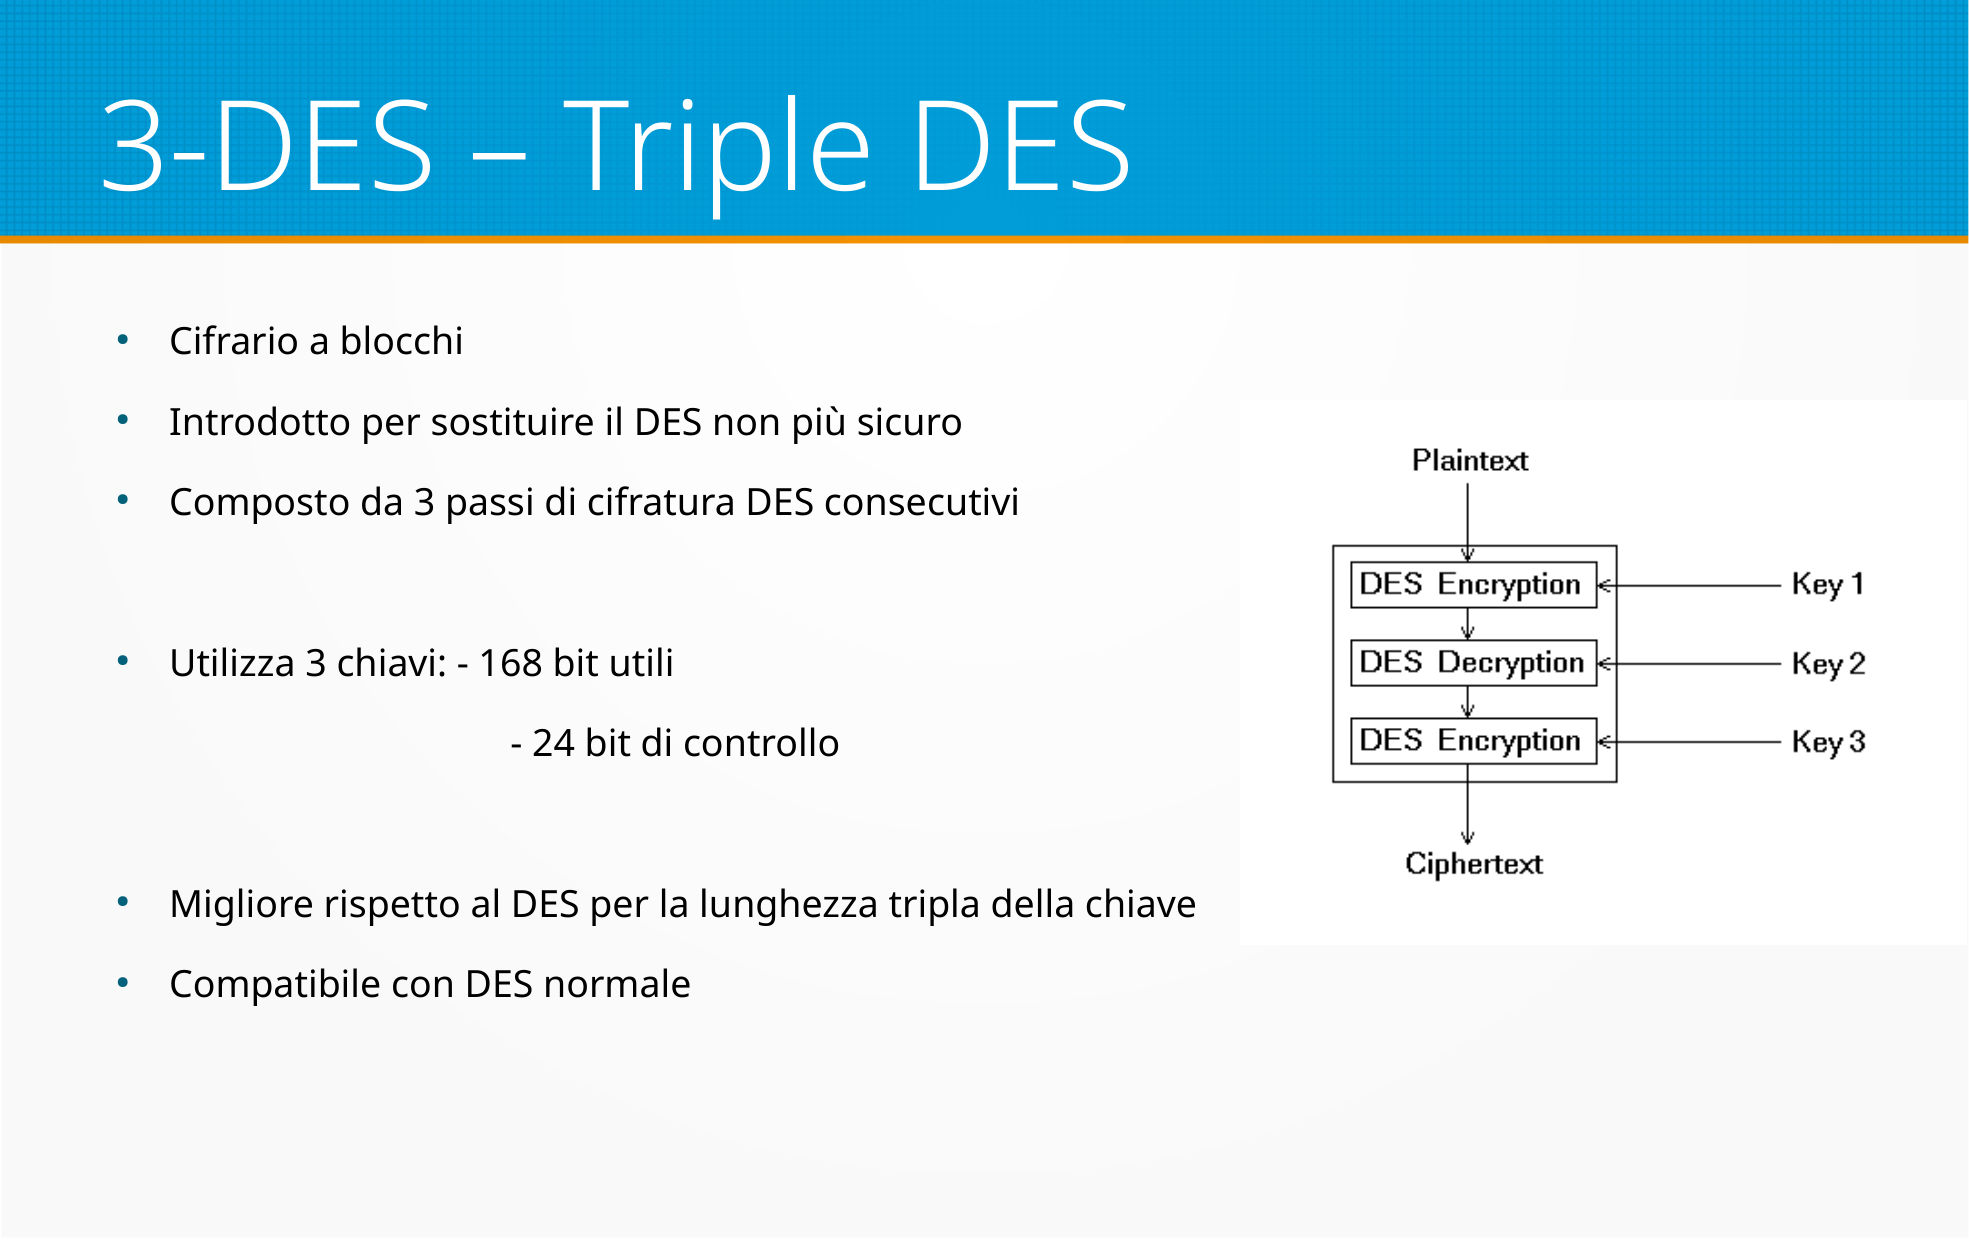

# 3-DES – Triple DES
Cifrario a blocchi
Introdotto per sostituire il DES non più sicuro
Composto da 3 passi di cifratura DES consecutivi
Utilizza 3 chiavi: - 168 bit utili
 - 24 bit di controllo
Migliore rispetto al DES per la lunghezza tripla della chiave
Compatibile con DES normale